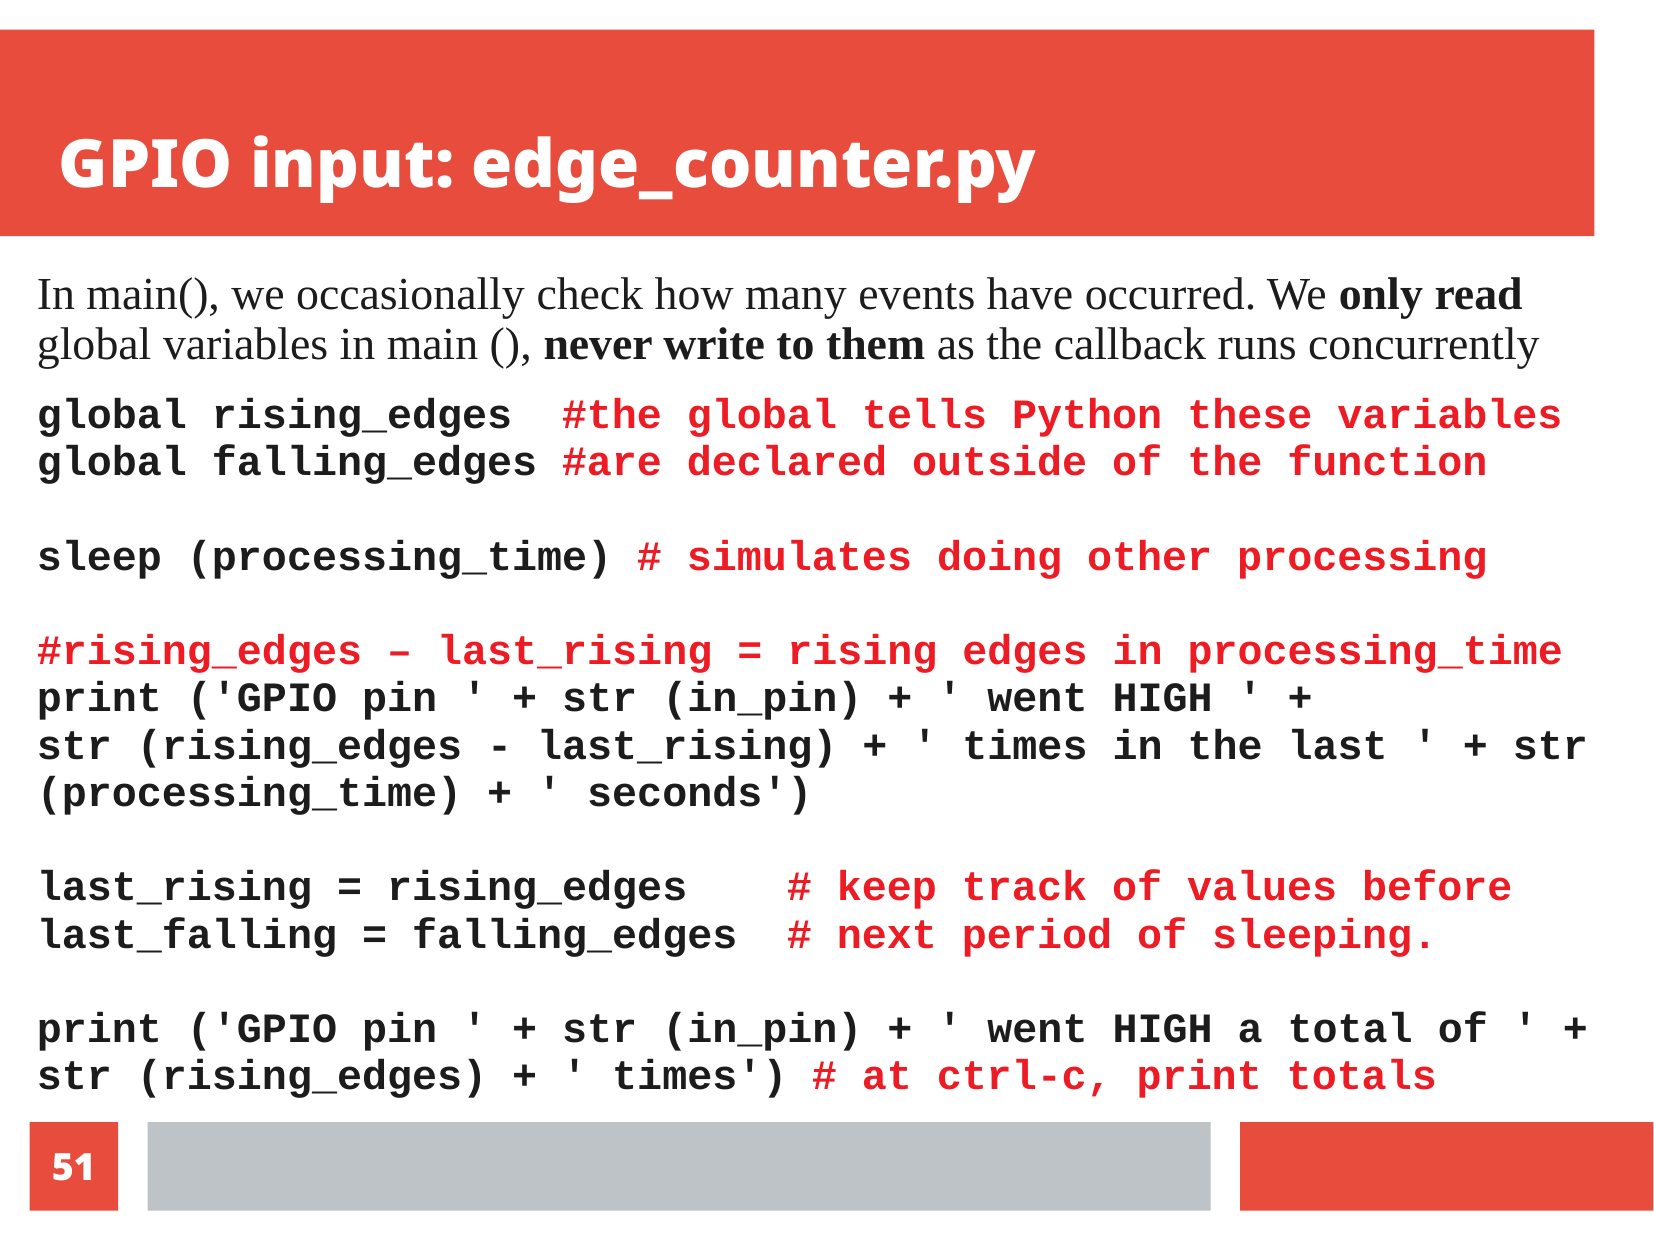

# GPIO input: edge_counter.py
In main(), we occasionally check how many events have occurred. We only read global variables in main (), never write to them as the callback runs concurrently
global rising_edges #the global tells Python these variables
global falling_edges #are declared outside of the function
sleep (processing_time) # simulates doing other processing
#rising_edges – last_rising = rising edges in processing_time
print ('GPIO pin ' + str (in_pin) + ' went HIGH ' +
str (rising_edges - last_rising) + ' times in the last ' + str (processing_time) + ' seconds')
last_rising = rising_edges # keep track of values before
last_falling = falling_edges # next period of sleeping.
print ('GPIO pin ' + str (in_pin) + ' went HIGH a total of ' + str (rising_edges) + ' times') # at ctrl-c, print totals
51